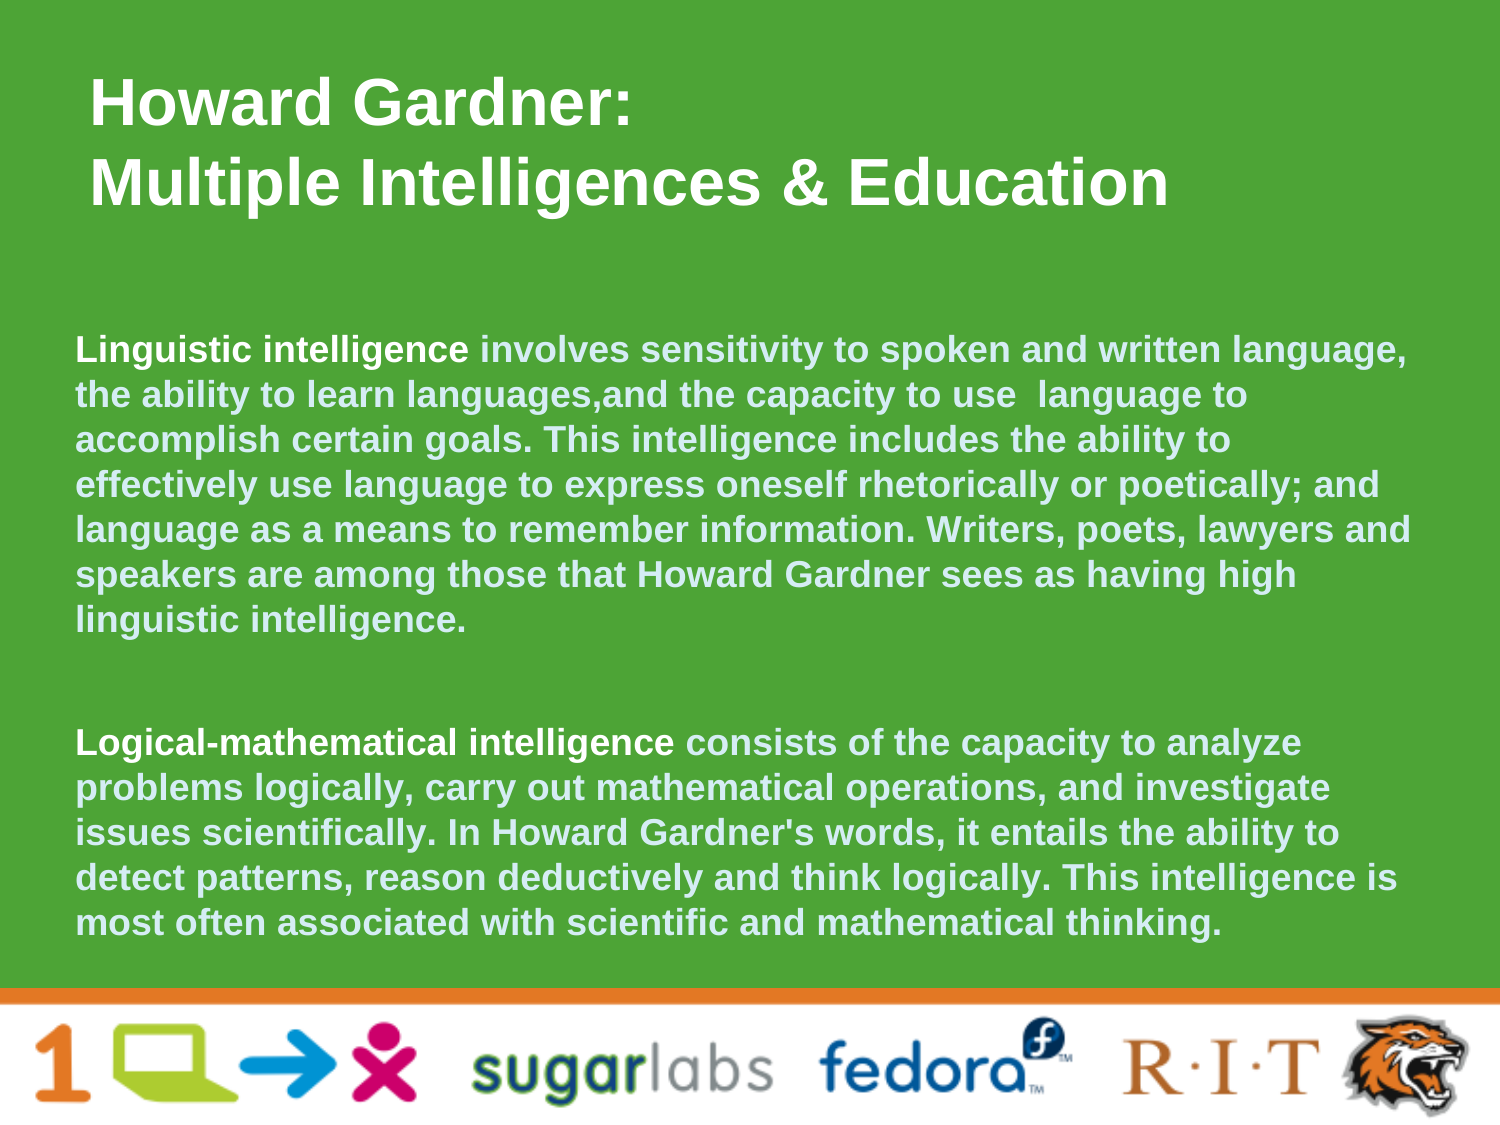

# Howard Gardner: Multiple Intelligences & Education
Linguistic intelligence involves sensitivity to spoken and written language, the ability to learn languages,and the capacity to use language to accomplish certain goals. This intelligence includes the ability to effectively use language to express oneself rhetorically or poetically; and language as a means to remember information. Writers, poets, lawyers and speakers are among those that Howard Gardner sees as having high linguistic intelligence.
Logical-mathematical intelligence consists of the capacity to analyze problems logically, carry out mathematical operations, and investigate issues scientifically. In Howard Gardner's words, it entails the ability to detect patterns, reason deductively and think logically. This intelligence is most often associated with scientific and mathematical thinking.